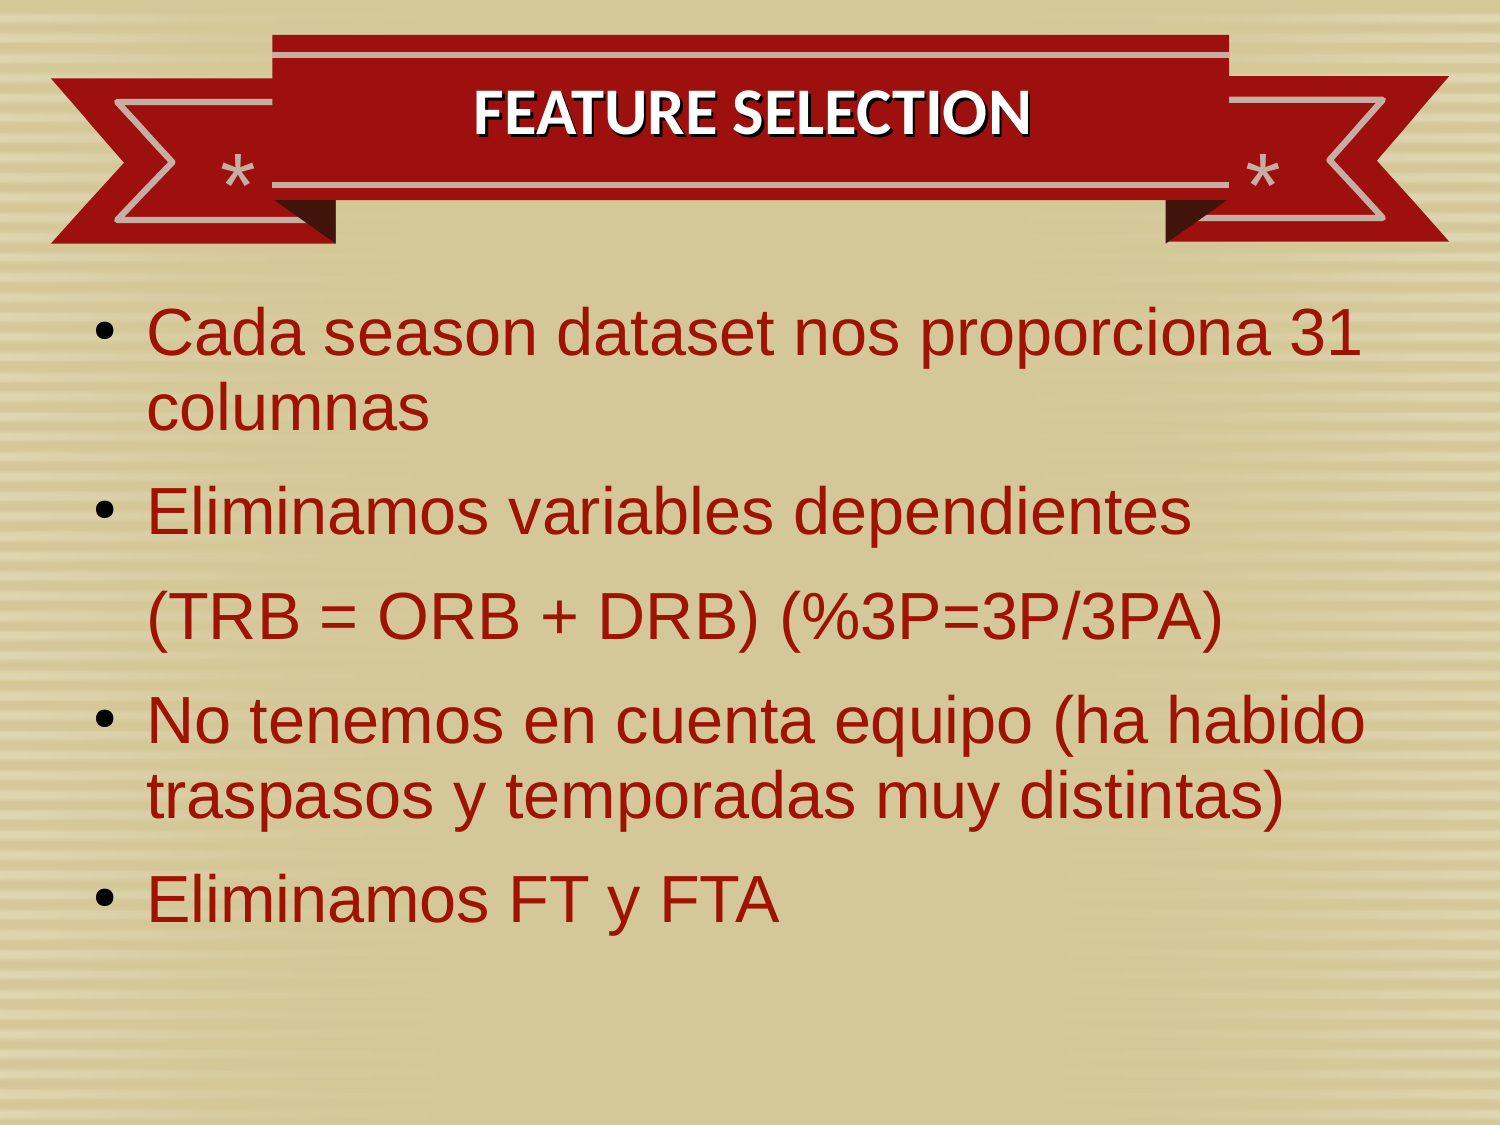

# FEATURE SELECTION
Cada season dataset nos proporciona 31 columnas
Eliminamos variables dependientes
(TRB = ORB + DRB) (%3P=3P/3PA)
No tenemos en cuenta equipo (ha habido traspasos y temporadas muy distintas)
Eliminamos FT y FTA